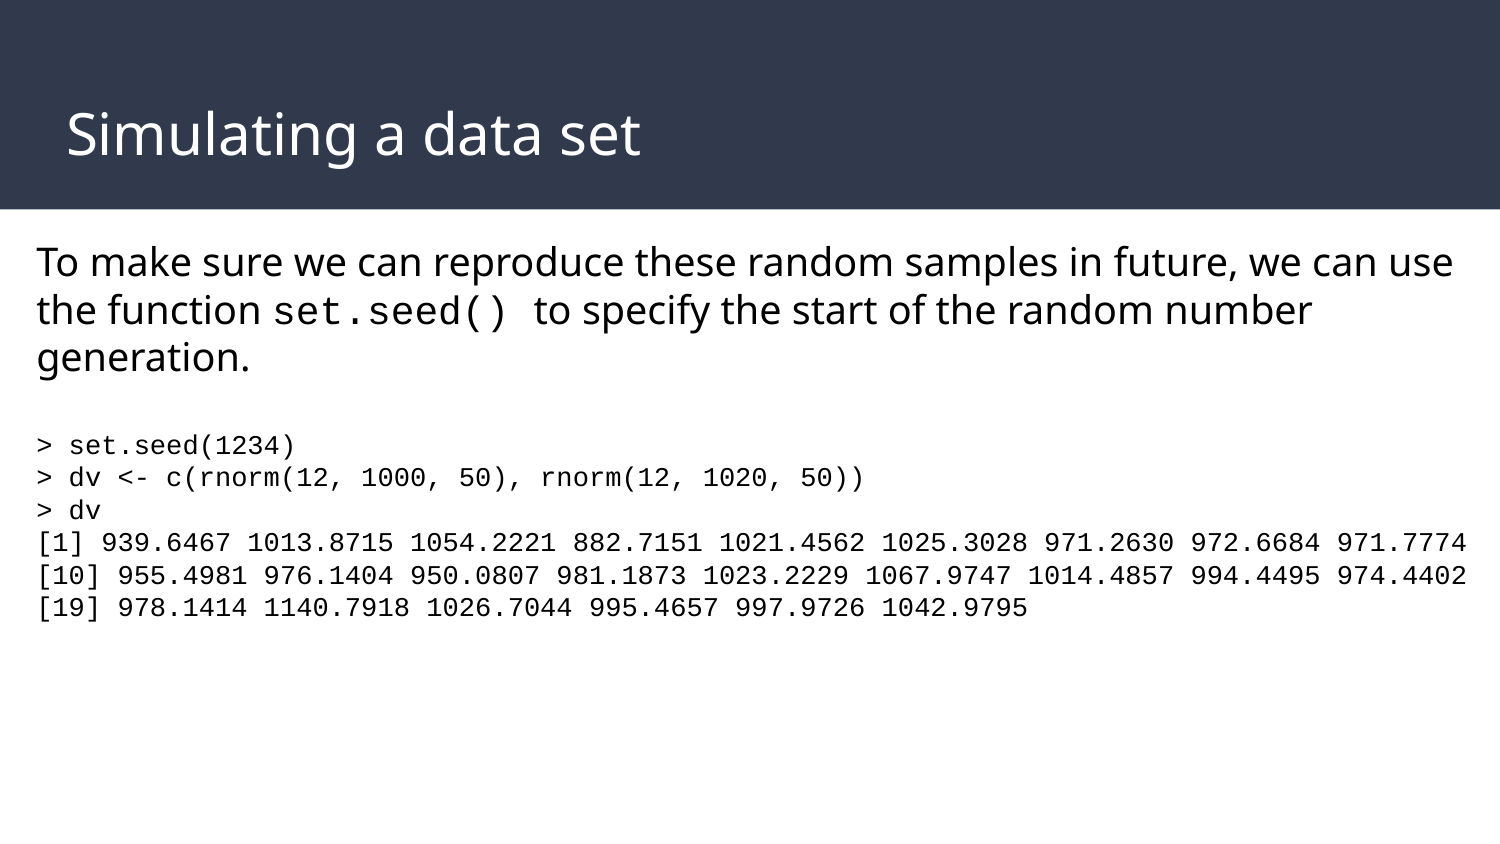

# Simulating a data set
To make sure we can reproduce these random samples in future, we can use the function set.seed() to specify the start of the random number generation.
> set.seed(1234)
> dv <- c(rnorm(12, 1000, 50), rnorm(12, 1020, 50))
> dv
[1] 939.6467 1013.8715 1054.2221 882.7151 1021.4562 1025.3028 971.2630 972.6684 971.7774
[10] 955.4981 976.1404 950.0807 981.1873 1023.2229 1067.9747 1014.4857 994.4495 974.4402
[19] 978.1414 1140.7918 1026.7044 995.4657 997.9726 1042.9795